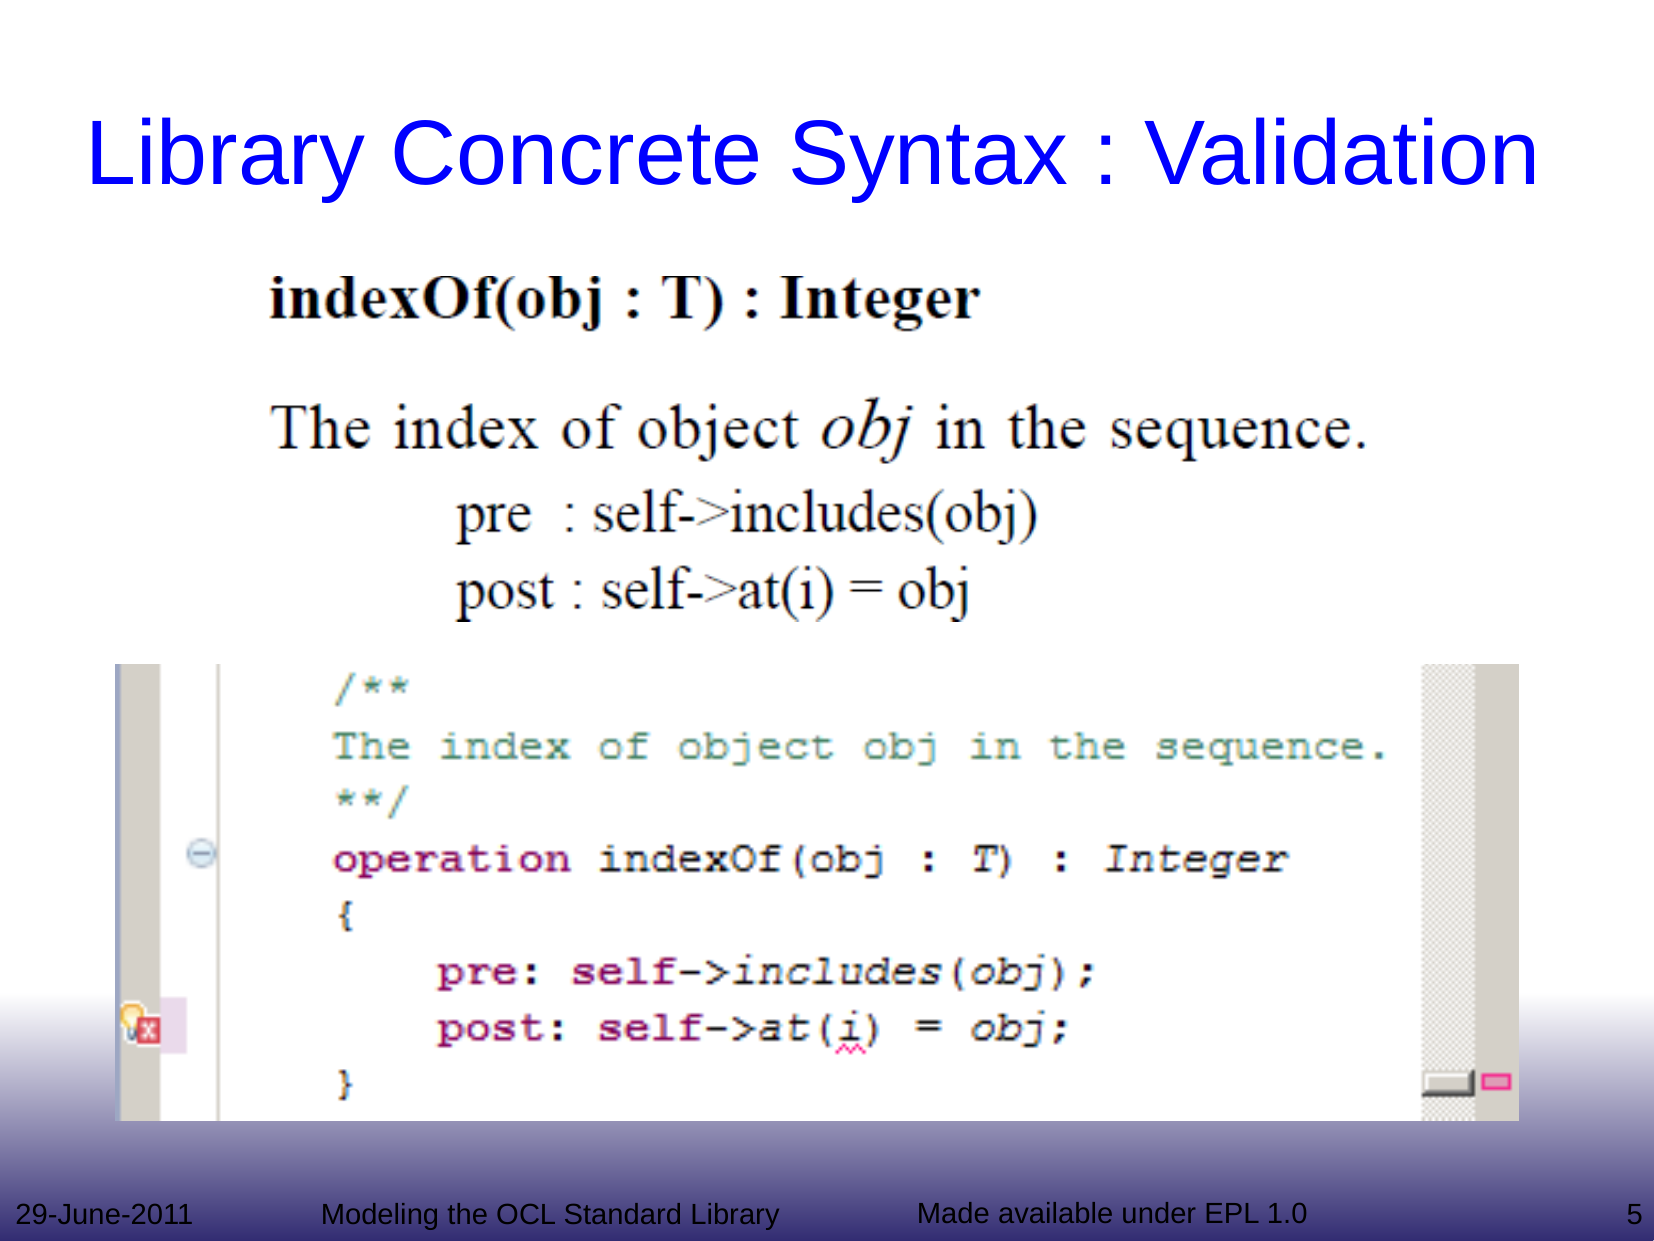

# Library Concrete Syntax : Validation
29-June-2011
Modeling the OCL Standard Library
5